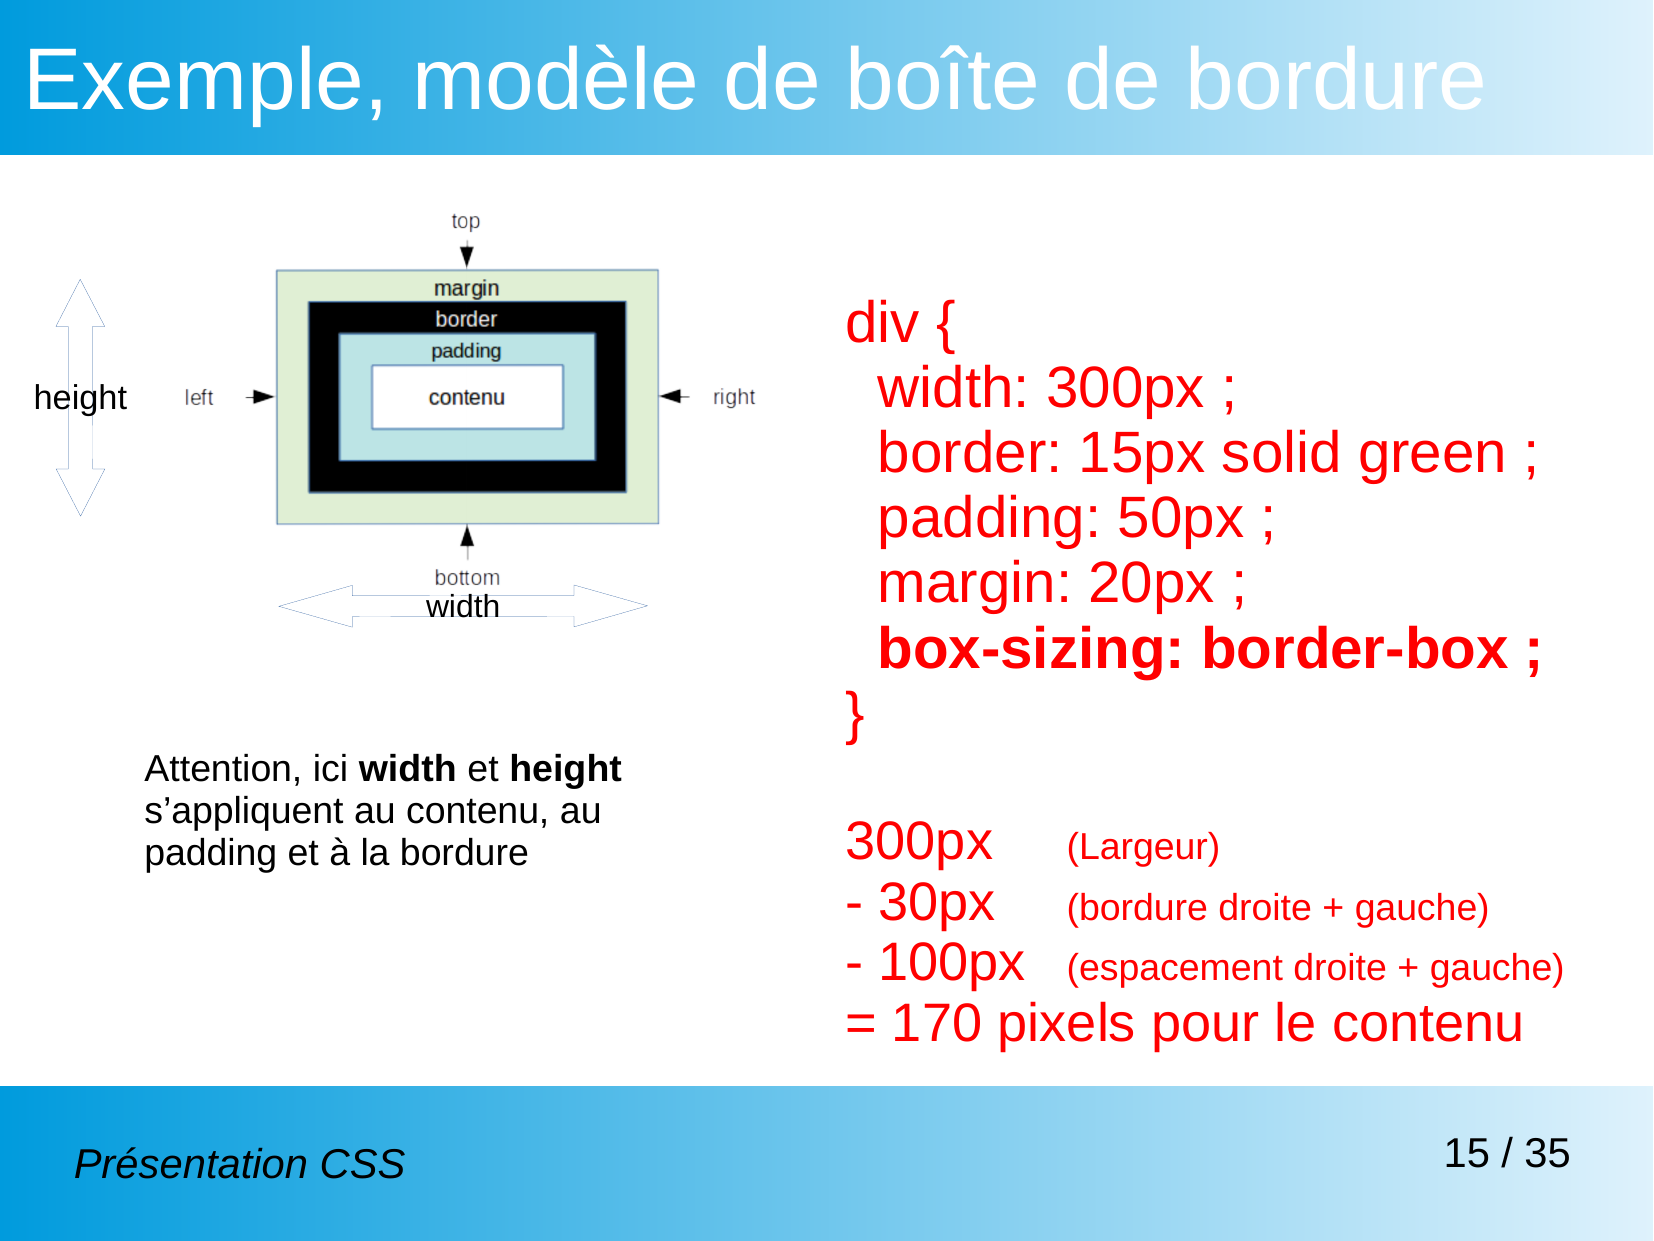

# Exemple, modèle de boîte de bordure
div {
 width: 300px ;
 border: 15px solid green ;
 padding: 50px ;
 margin: 20px ;
 box-sizing: border-box ;
}
300px 	(Largeur)
- 30px 	(bordure droite + gauche)
- 100px 	(espacement droite + gauche)
= 170 pixels pour le contenu
Attention, ici width et height s’appliquent au contenu, au padding et à la bordure